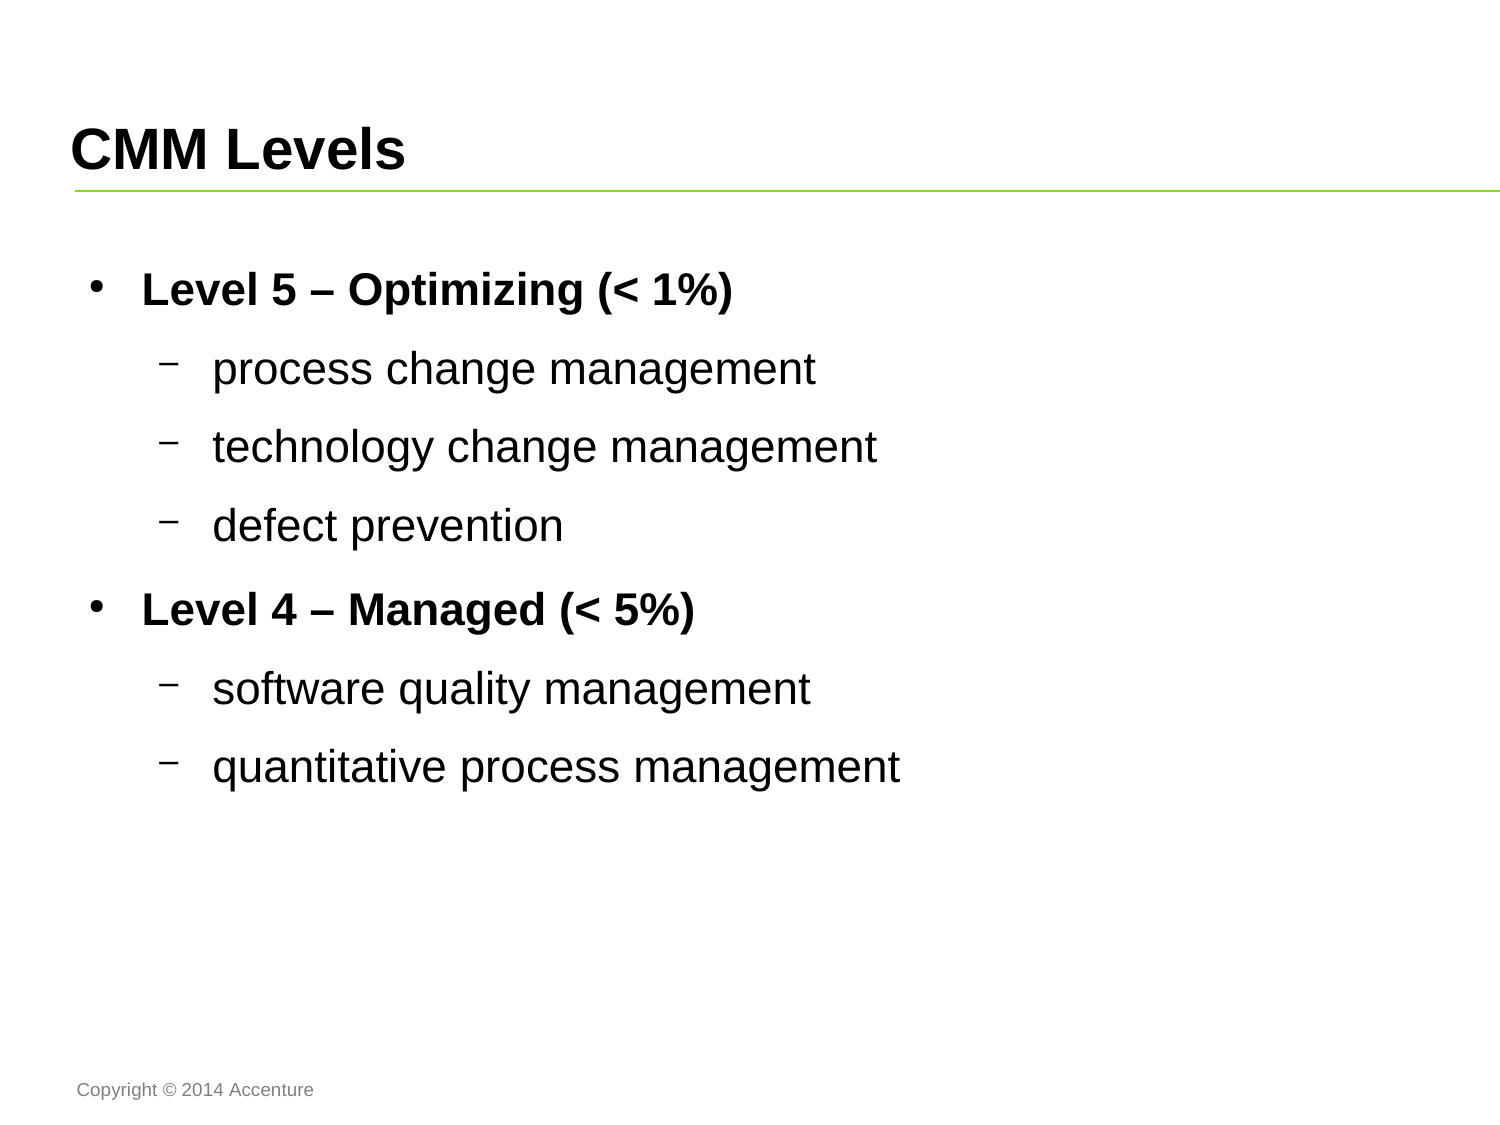

# CMM Levels
Level 5 – Optimizing (< 1%)
process change management
technology change management
defect prevention
Level 4 – Managed (< 5%)
software quality management
quantitative process management